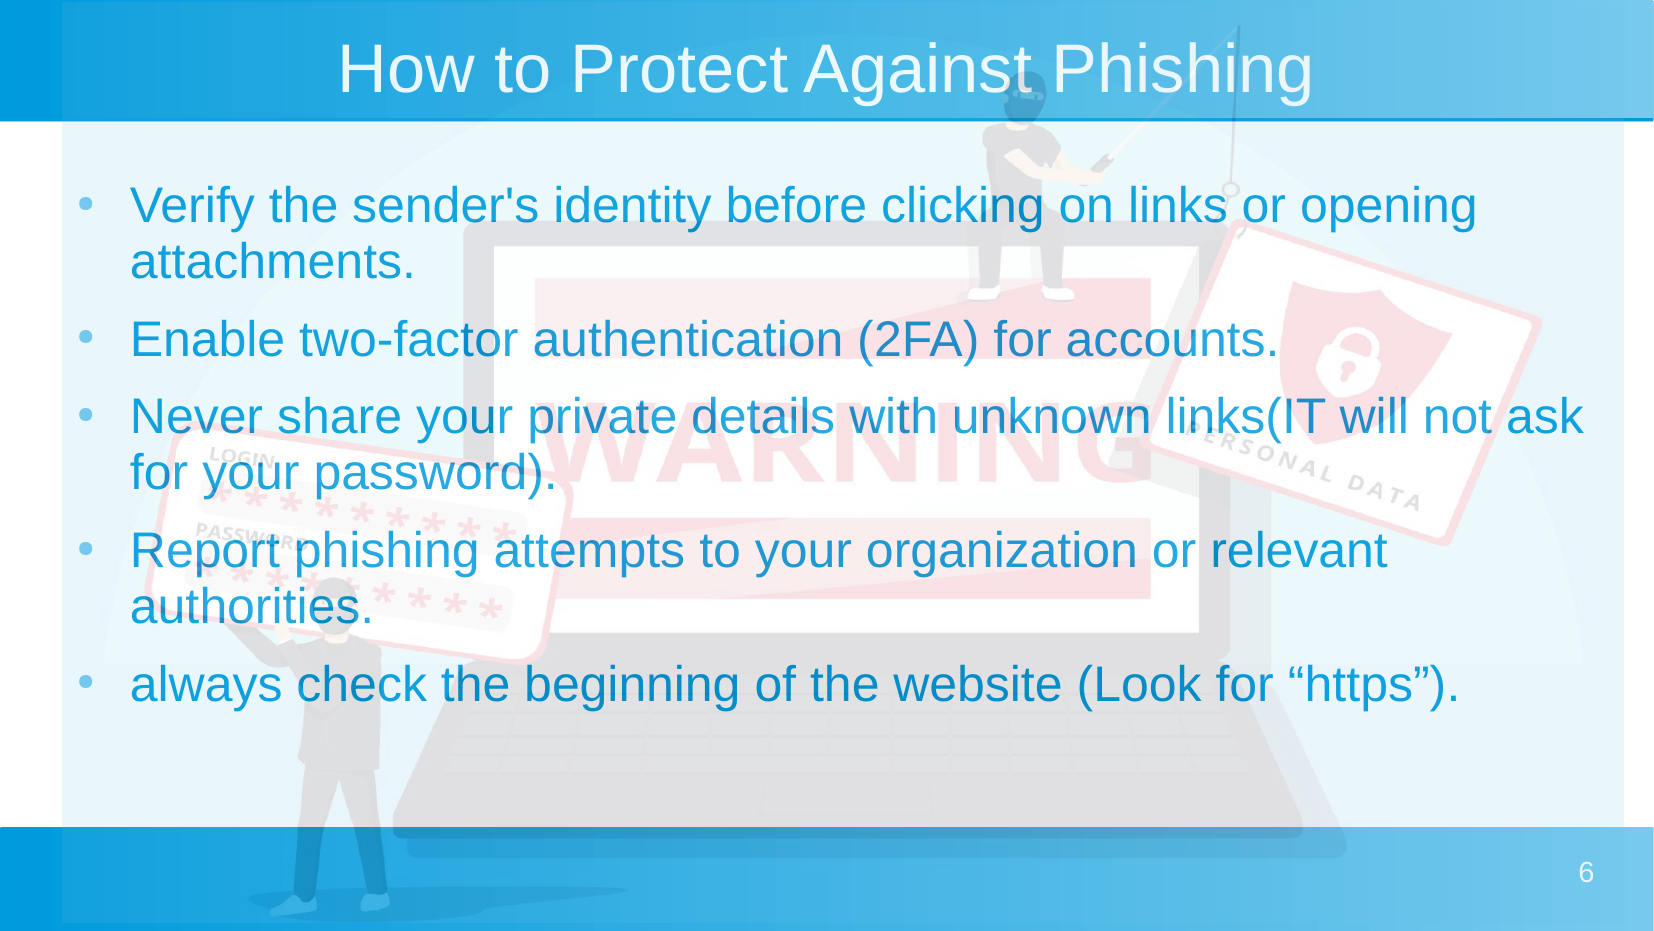

# How to Protect Against Phishing
Verify the sender's identity before clicking on links or opening attachments.
Enable two-factor authentication (2FA) for accounts.
Never share your private details with unknown links(IT will not ask for your password).
Report phishing attempts to your organization or relevant authorities.
always check the beginning of the website (Look for “https”).
6